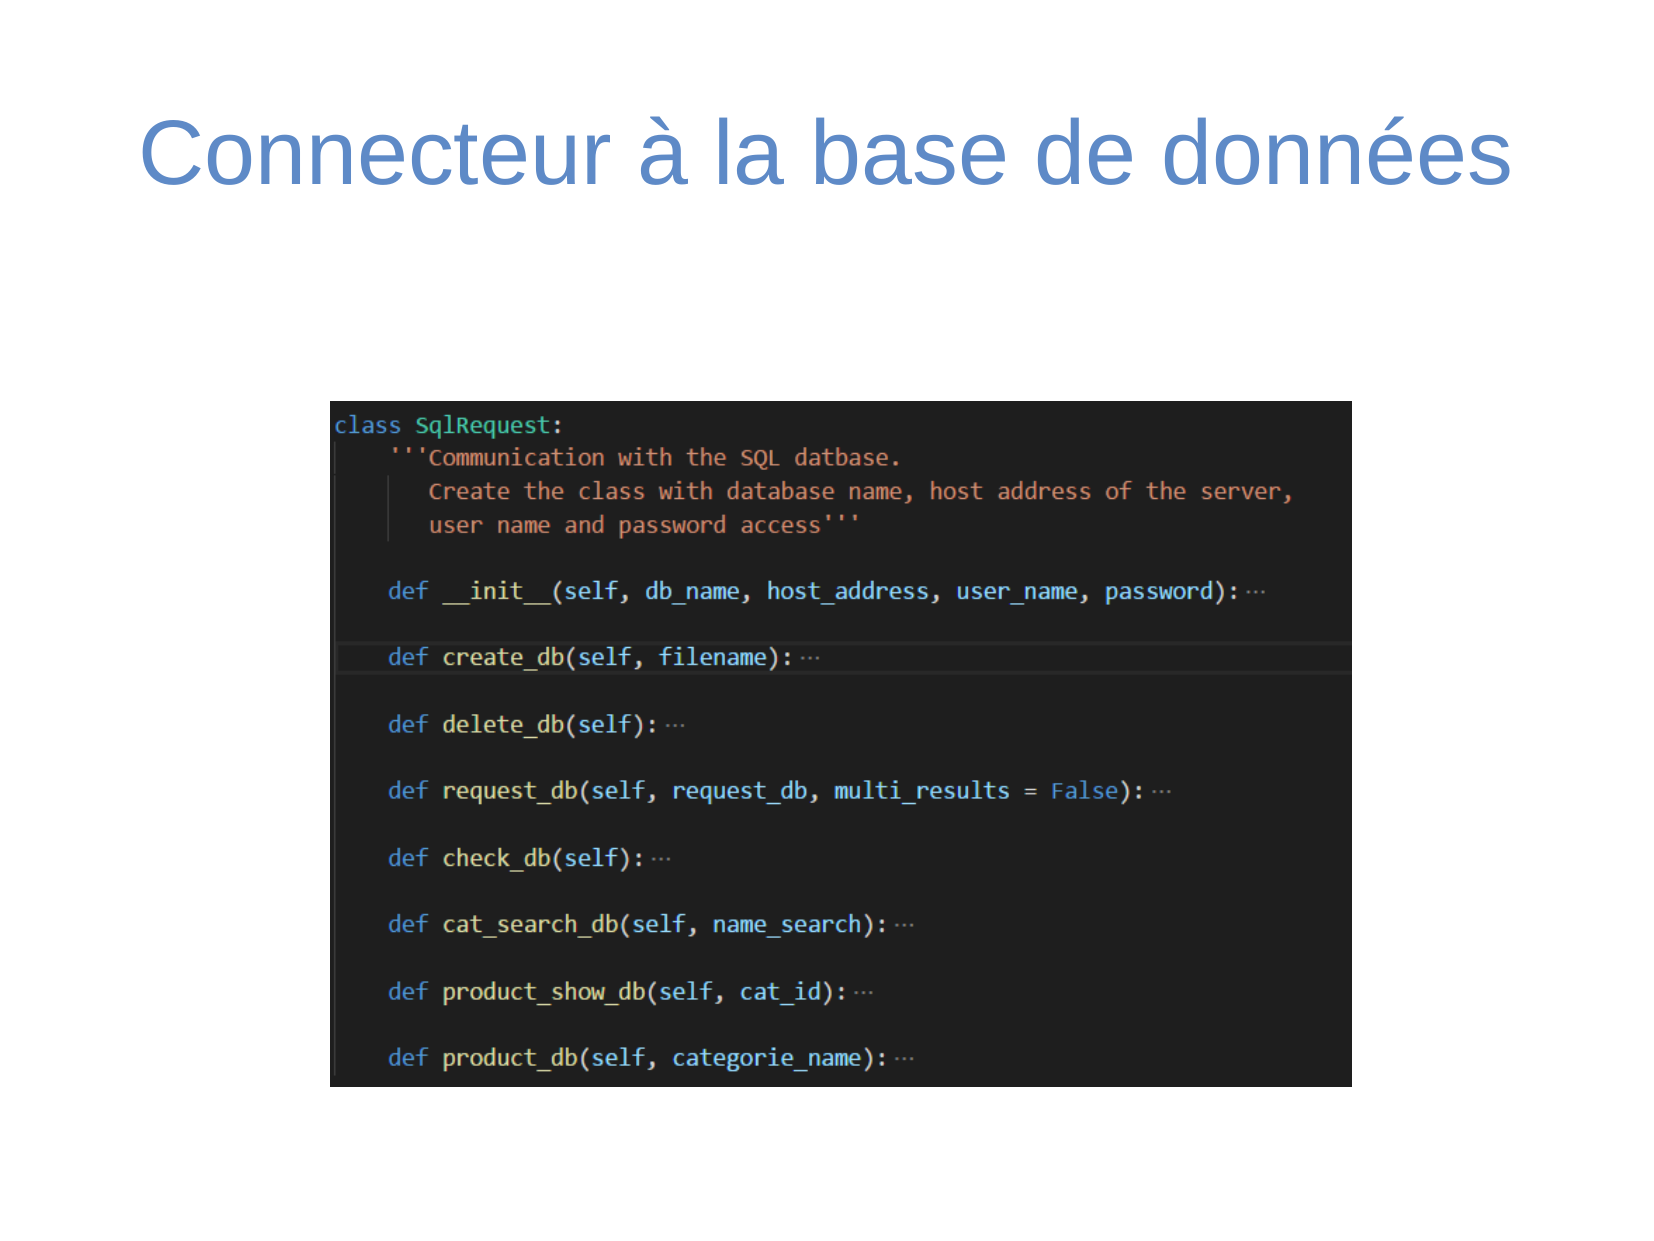

# Connecteur à la base de données